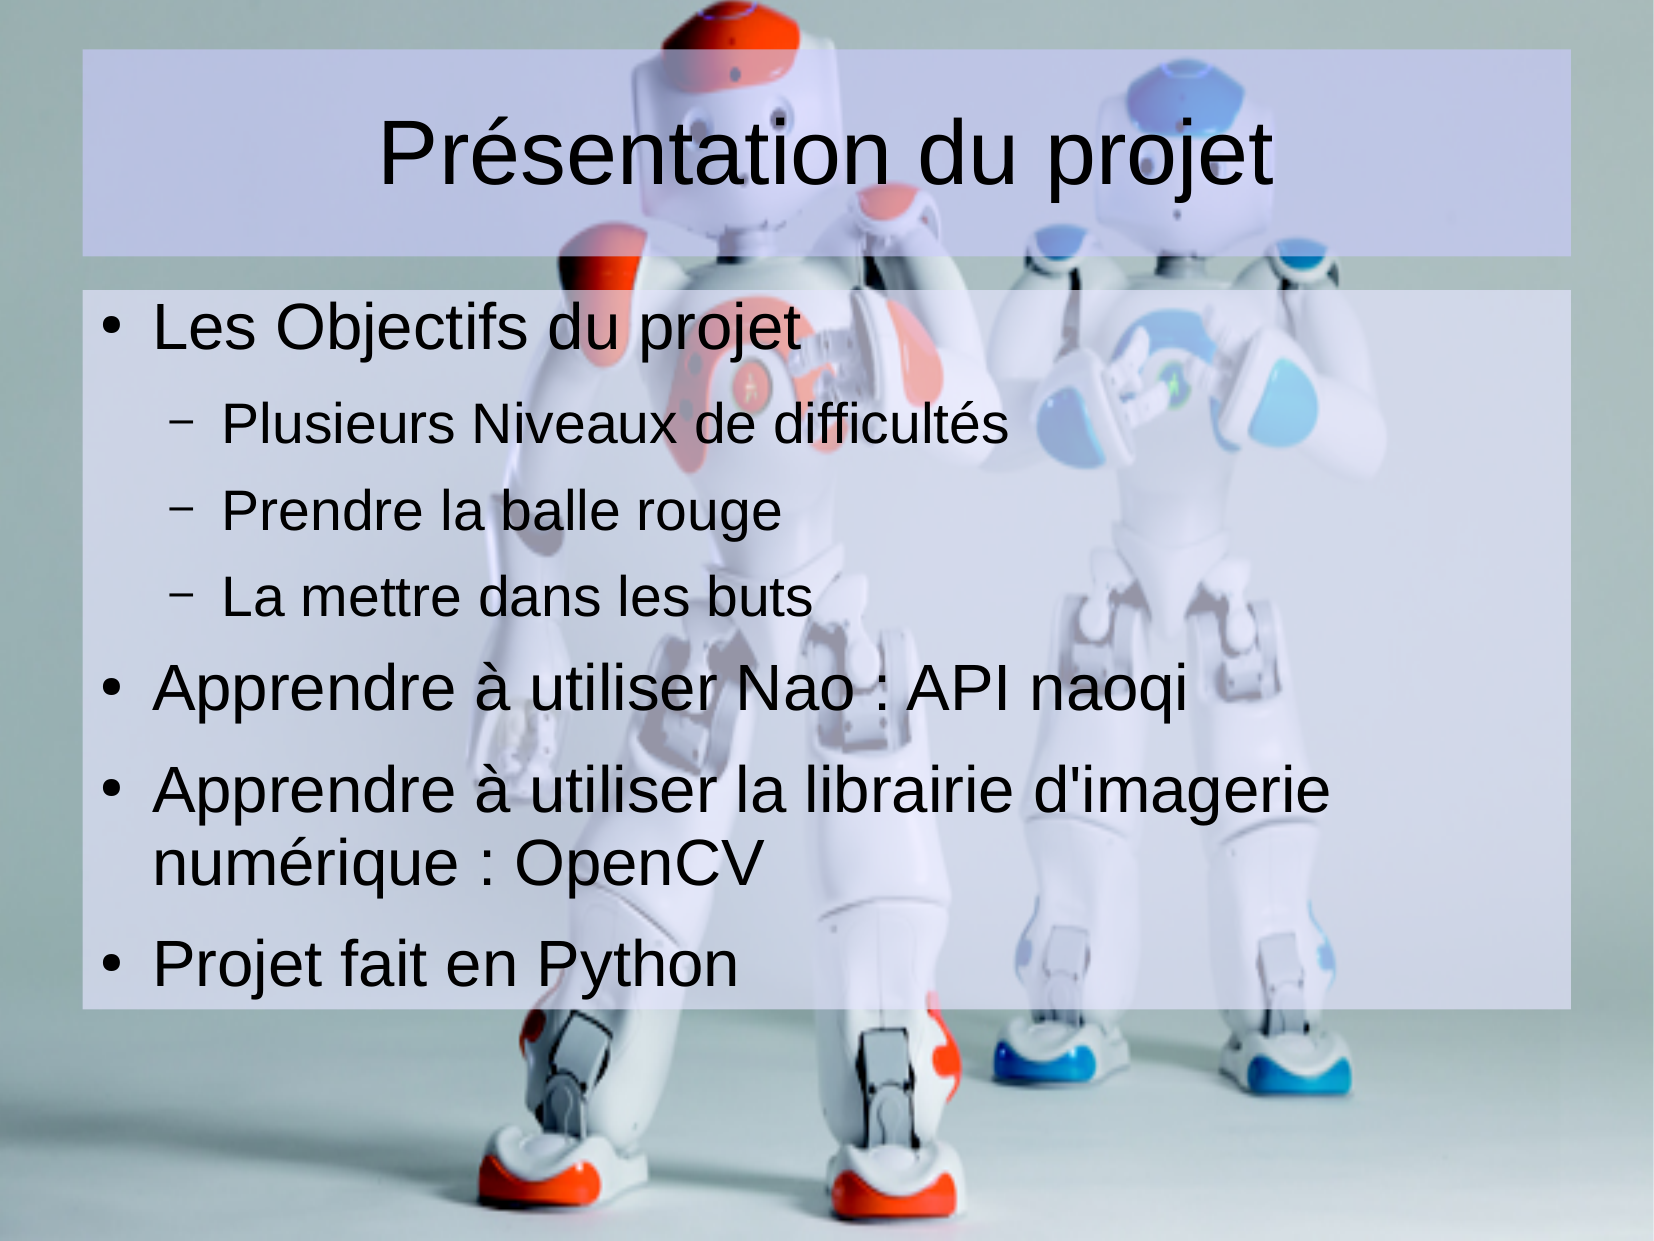

# Présentation du projet
Les Objectifs du projet
Plusieurs Niveaux de difficultés
Prendre la balle rouge
La mettre dans les buts
Apprendre à utiliser Nao : API naoqi
Apprendre à utiliser la librairie d'imagerie numérique : OpenCV
Projet fait en Python